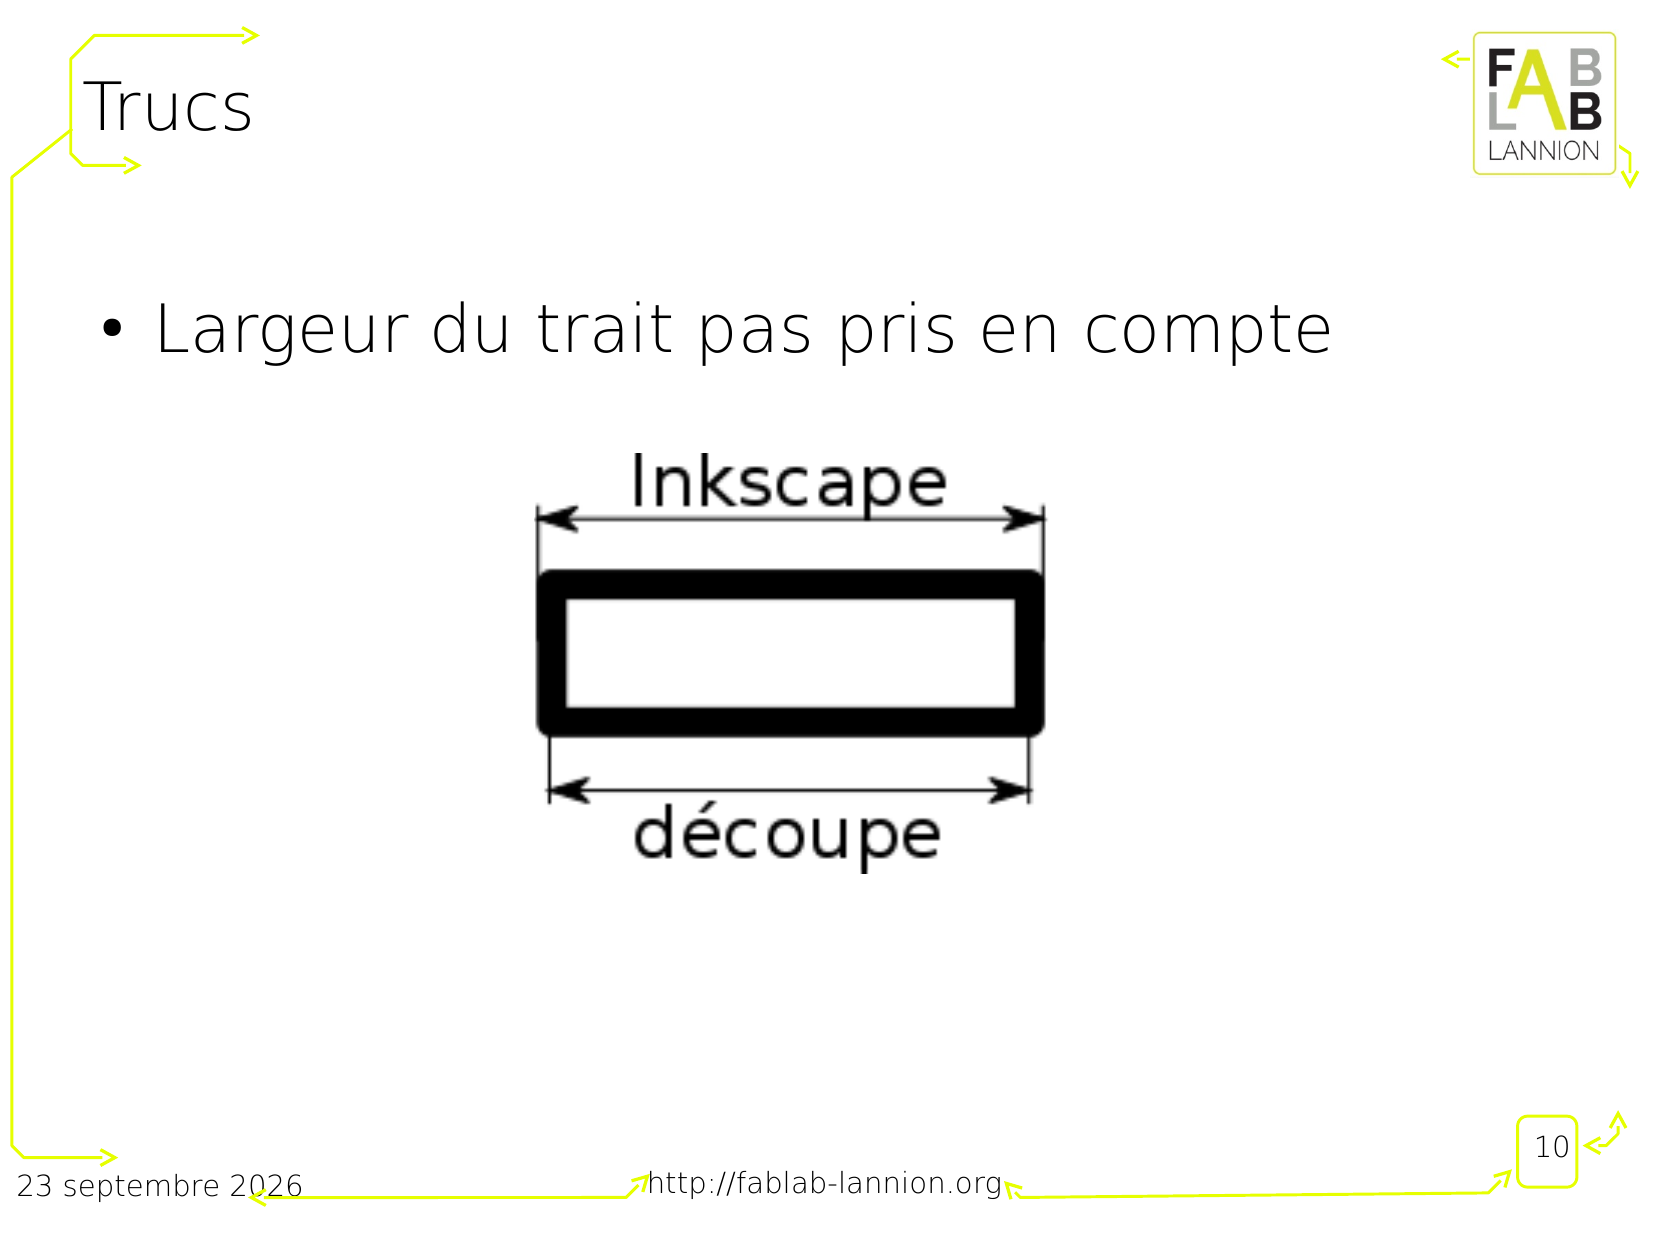

# Trucs
Largeur du trait pas pris en compte
10